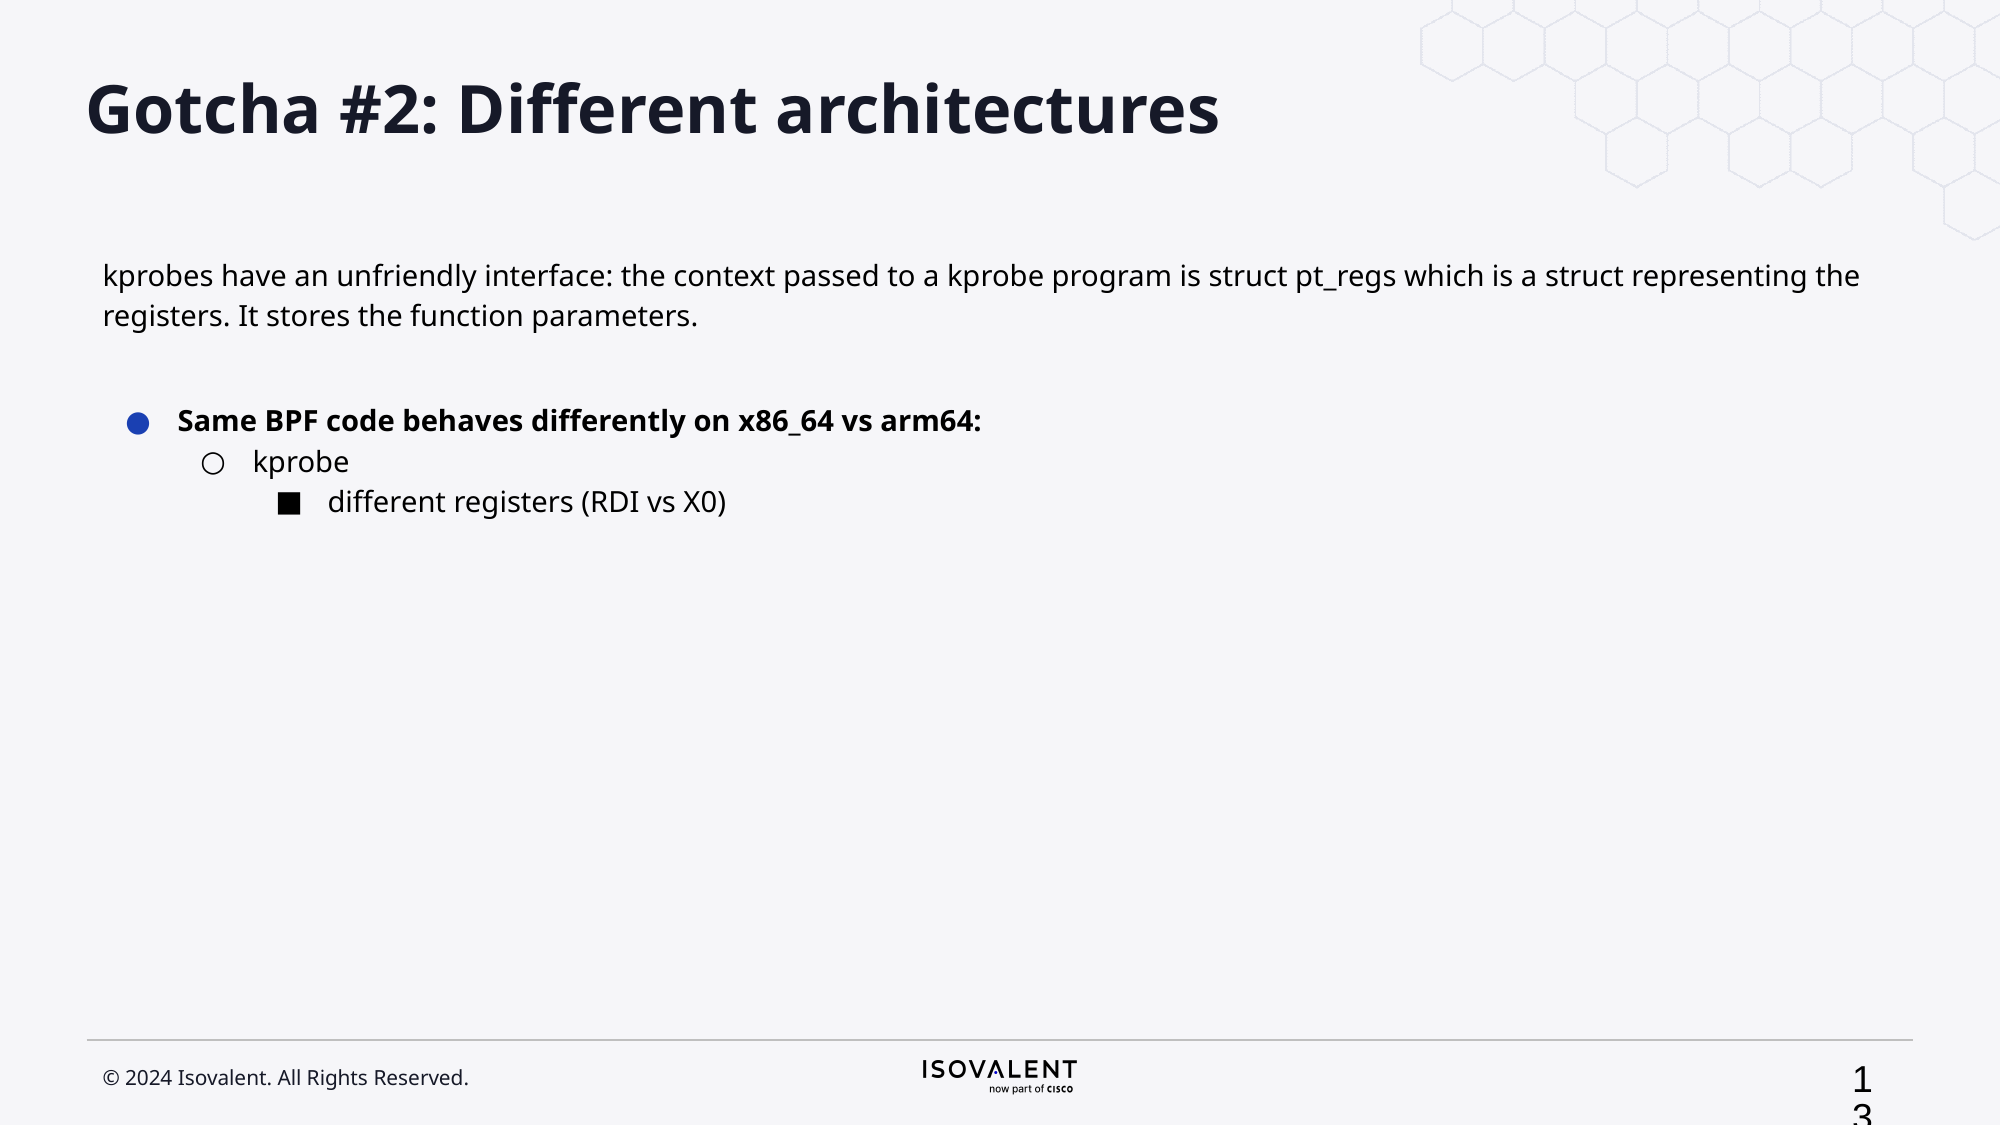

# Gotcha #2: Different architectures
kprobes have an unfriendly interface: the context passed to a kprobe program is struct pt_regs which is a struct representing the registers. It stores the function parameters.
Same BPF code behaves differently on x86_64 vs arm64:
kprobe
different registers (RDI vs X0)